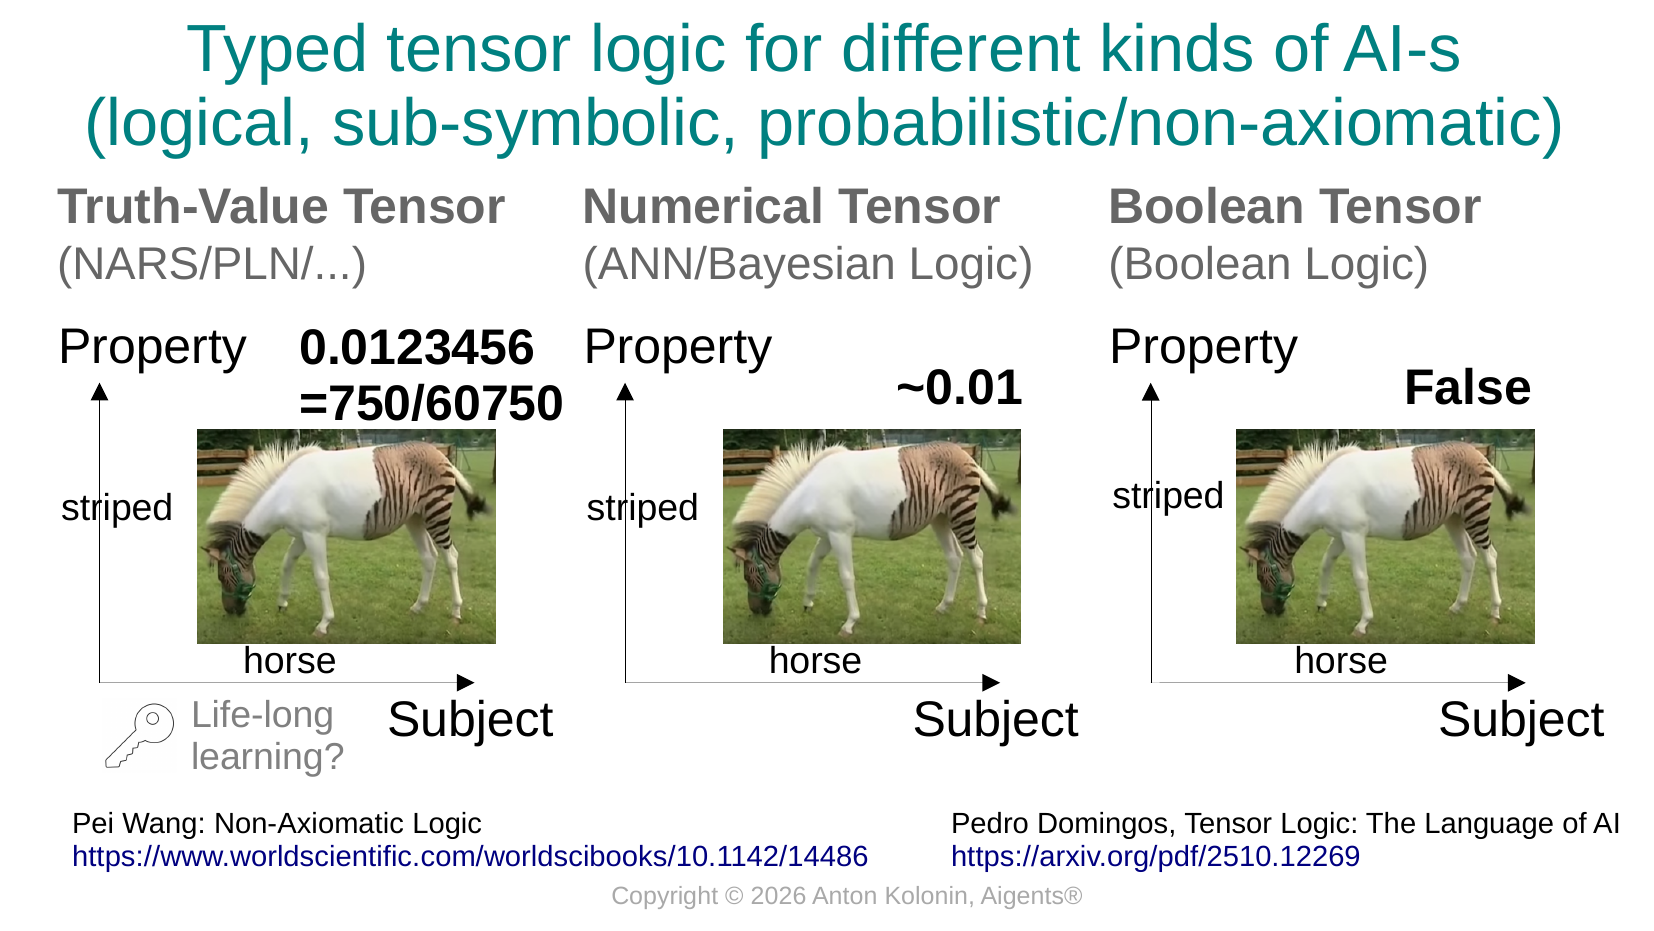

Typed tensor logic for different kinds of AI-s
(logical, sub-symbolic, probabilistic/non-axiomatic)
Boolean Tensor
(Boolean Logic)
Numerical Tensor
(ANN/Bayesian Logic)
Truth-Value Tensor
(NARS/PLN/...)
Property
Property
Property
0.0123456
=750/60750
False
~0.01
striped
striped
striped
horse
horse
horse
Subject
Subject
Subject
Life-long
learning?
Pedro Domingos, Tensor Logic: The Language of AI
https://arxiv.org/pdf/2510.12269
Pei Wang: Non-Axiomatic Logic
https://www.worldscientific.com/worldscibooks/10.1142/14486
Copyright © 2026 Anton Kolonin, Aigents®